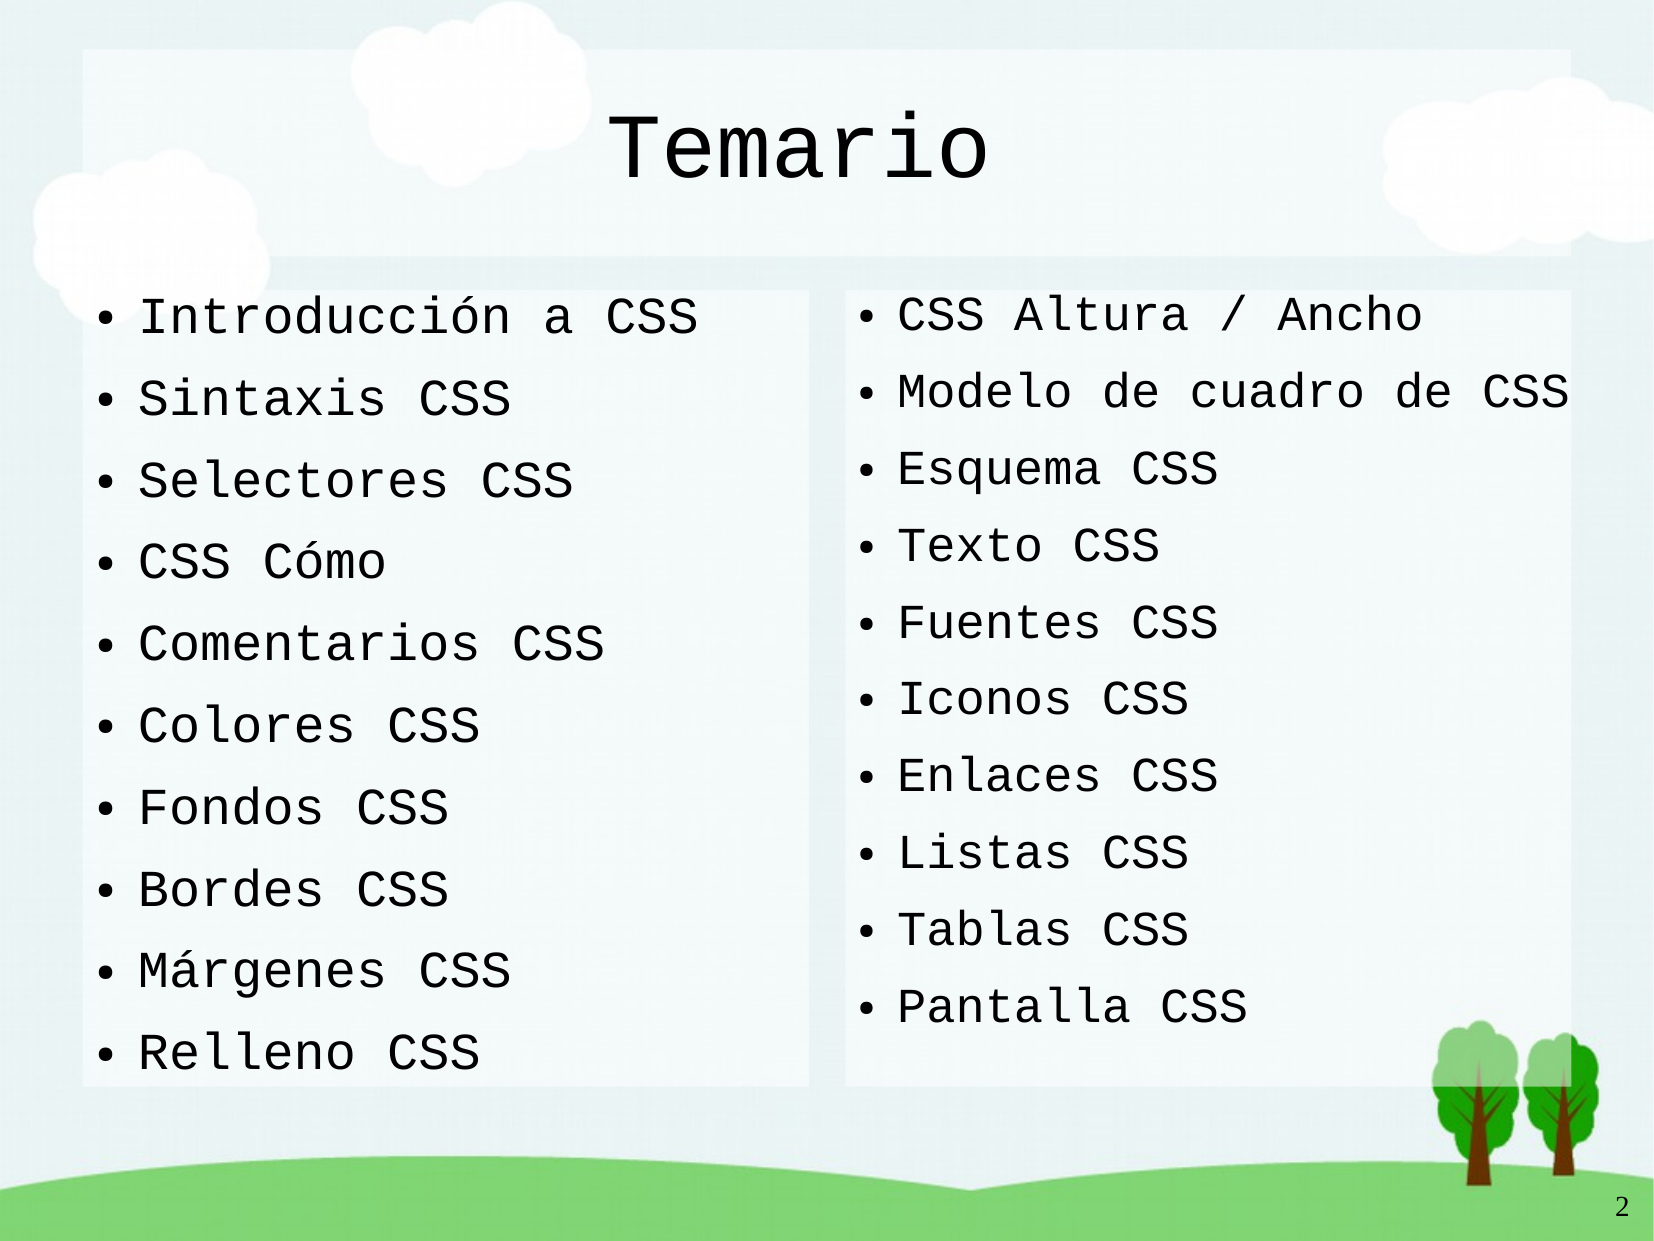

# Temario
Introducción a CSS
Sintaxis CSS
Selectores CSS
CSS Cómo
Comentarios CSS
Colores CSS
Fondos CSS
Bordes CSS
Márgenes CSS
Relleno CSS
CSS Altura / Ancho
Modelo de cuadro de CSS
Esquema CSS
Texto CSS
Fuentes CSS
Iconos CSS
Enlaces CSS
Listas CSS
Tablas CSS
Pantalla CSS
2